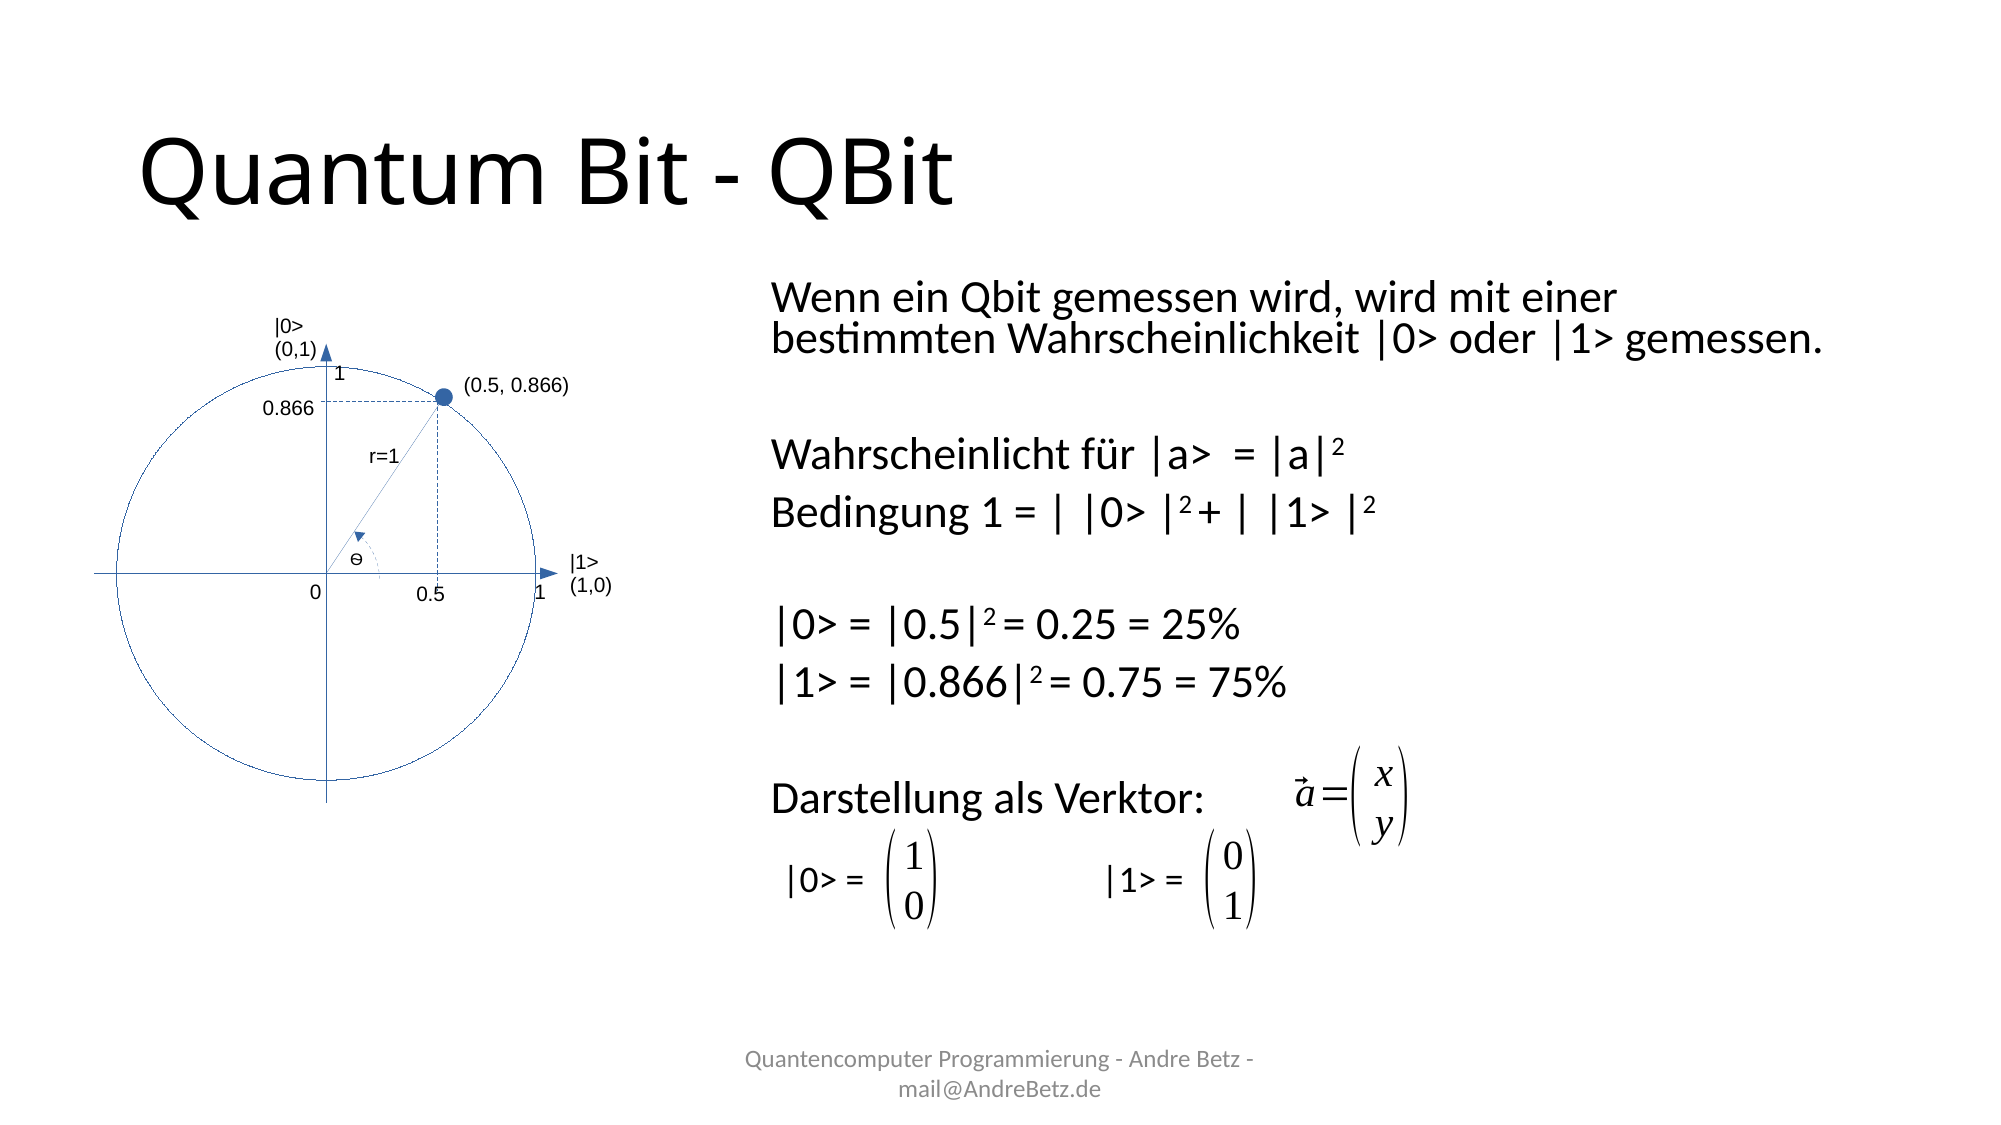

# Quantum Bit - QBit
Wenn ein Qbit gemessen wird, wird mit einer bestimmten Wahrscheinlichkeit |0> oder |1> gemessen.
Wahrscheinlicht für |a> = |a|2
Bedingung 1 = | |0> |2 + | |1> |2
|0> = |0.5|2 = 0.25 = 25%
|1> = |0.866|2 = 0.75 = 75%
Darstellung als Verktor:
|0>
(0,1)
1
(0.5, 0.866)
0.866
r=1
Ѳ
|1>
(1,0)
0
1
0.5
|0> =
|1> =
Quantencomputer Programmierung - Andre Betz - mail@AndreBetz.de